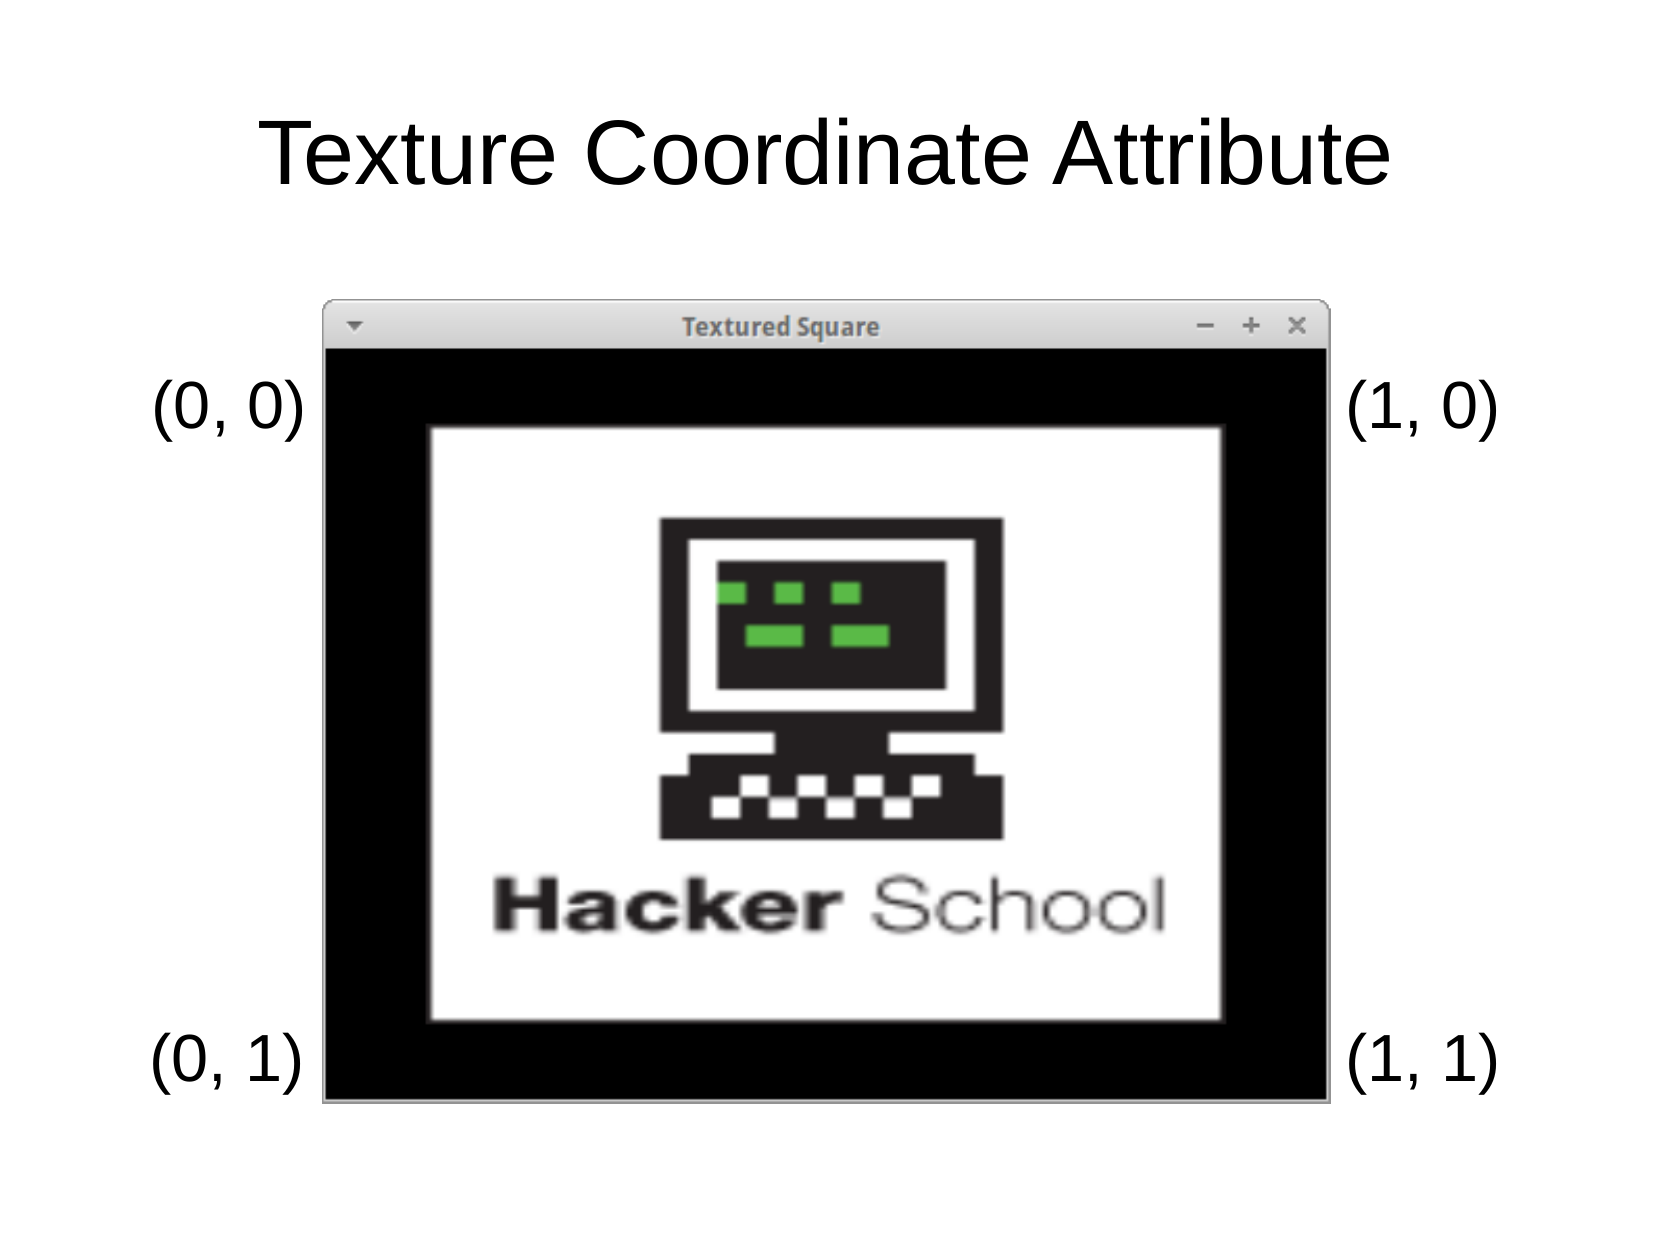

# Texture Coordinate Attribute
(0, 0)
(1, 0)
(0, 1)
(1, 1)